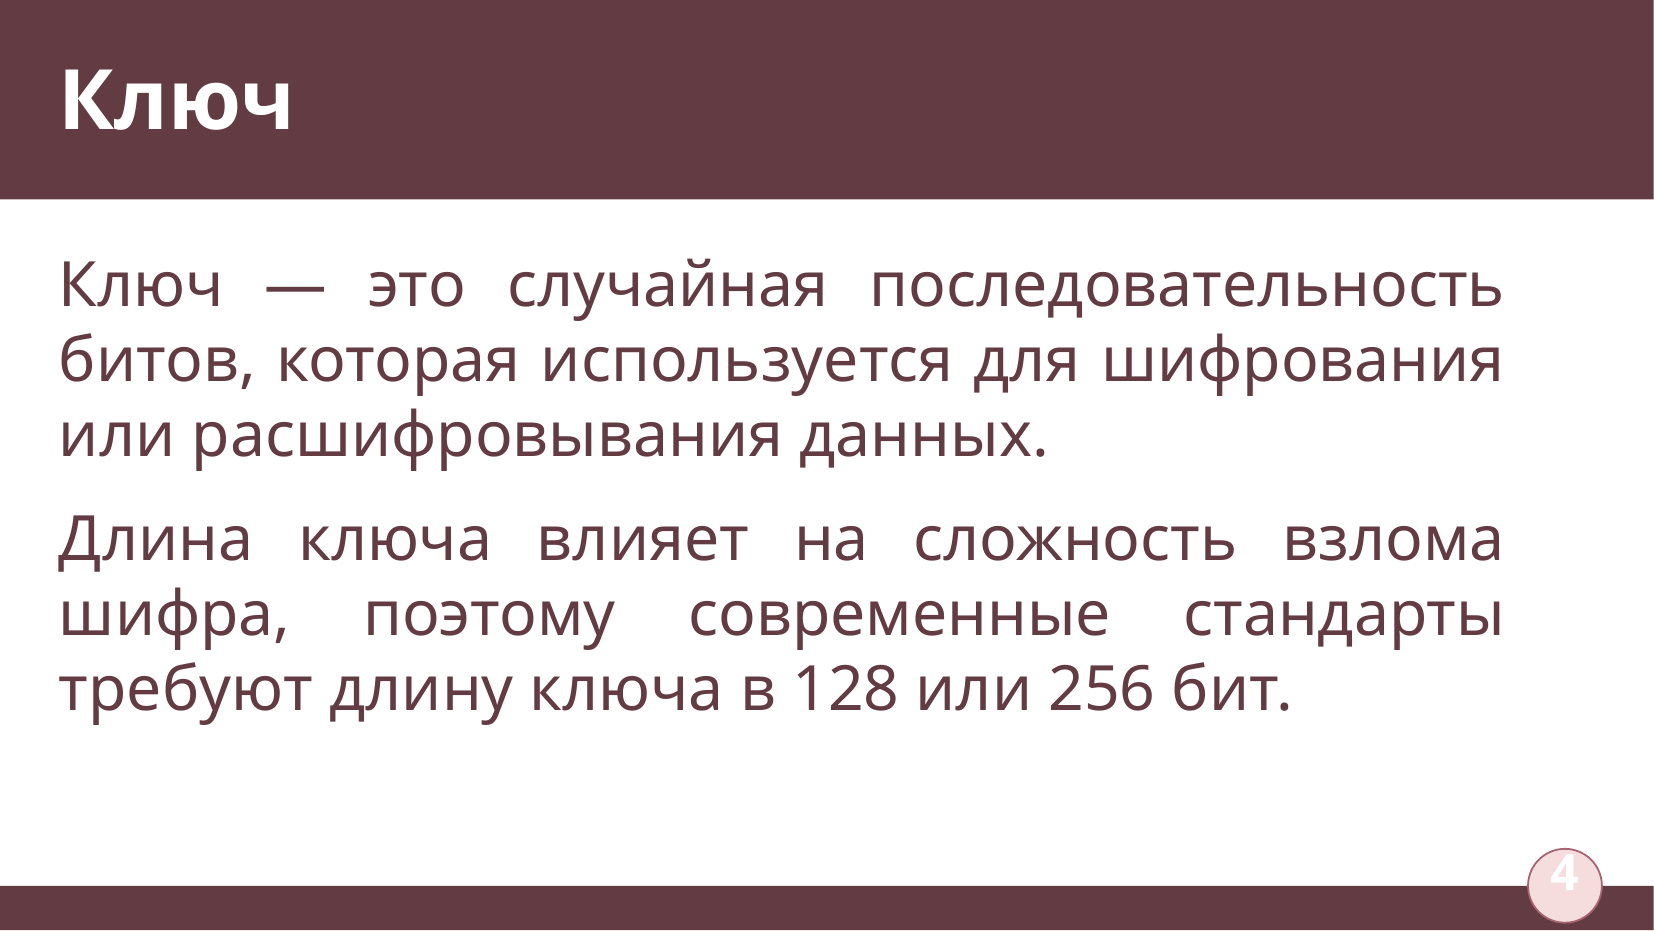

# Ключ
Ключ — это случайная последовательность битов, которая используется для шифрования или расшифровывания данных.
Длина ключа влияет на сложность взлома шифра, поэтому современные стандарты требуют длину ключа в 128 или 256 бит.